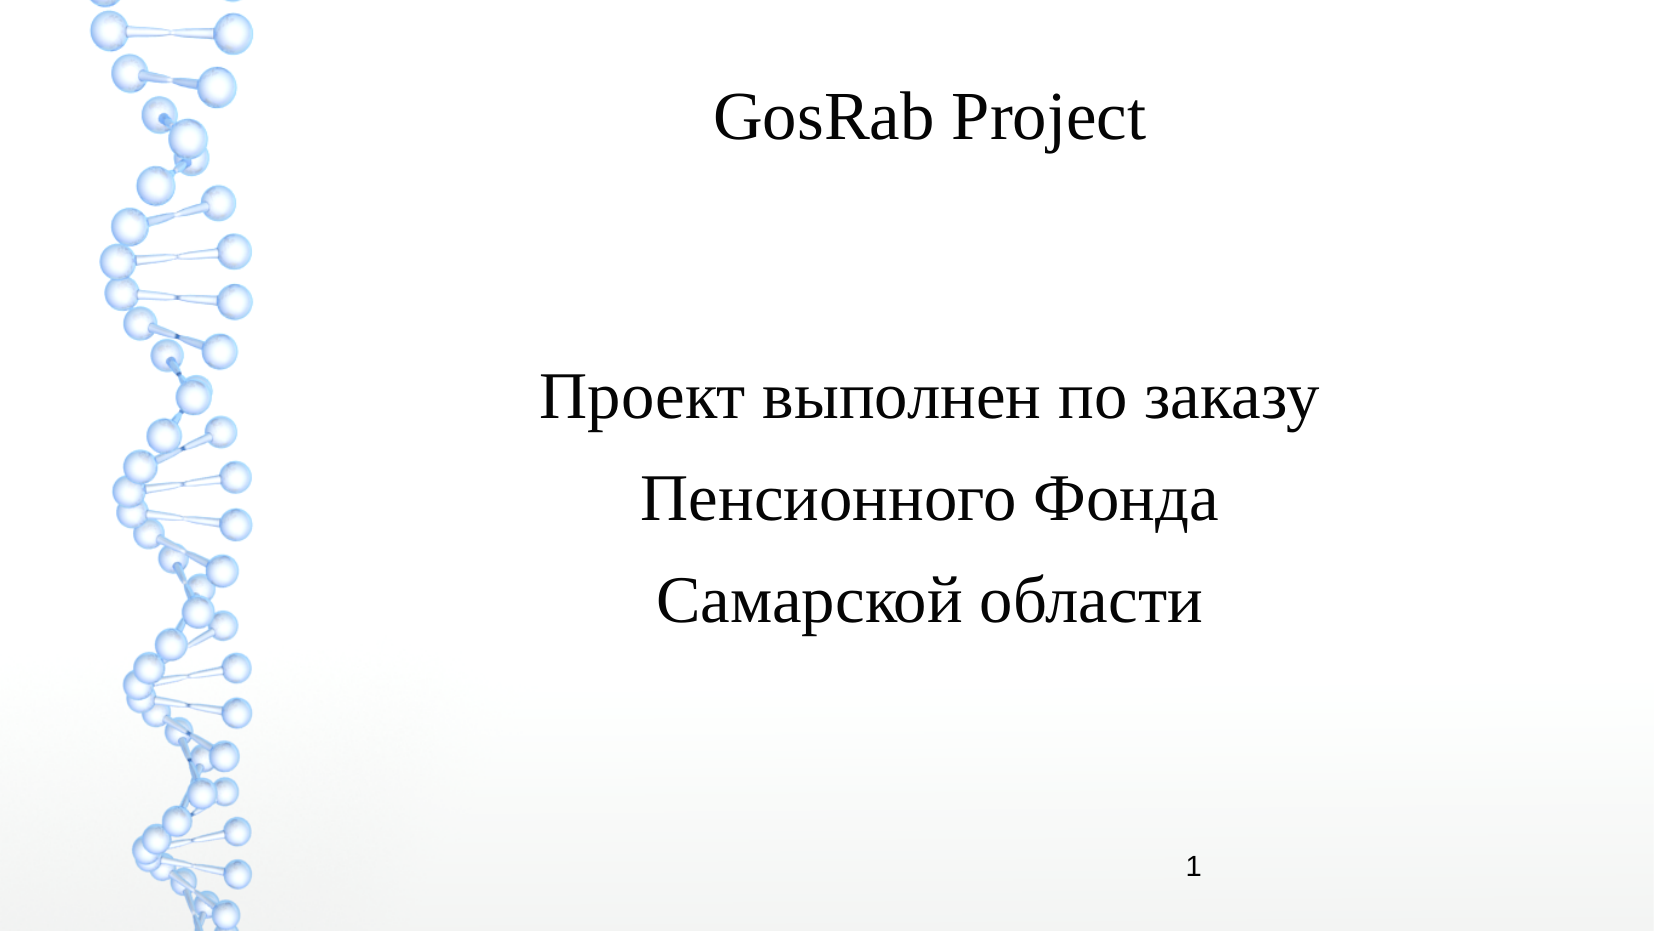

# GosRab Project
Проект выполнен по заказу
Пенсионного Фонда
Самарской области